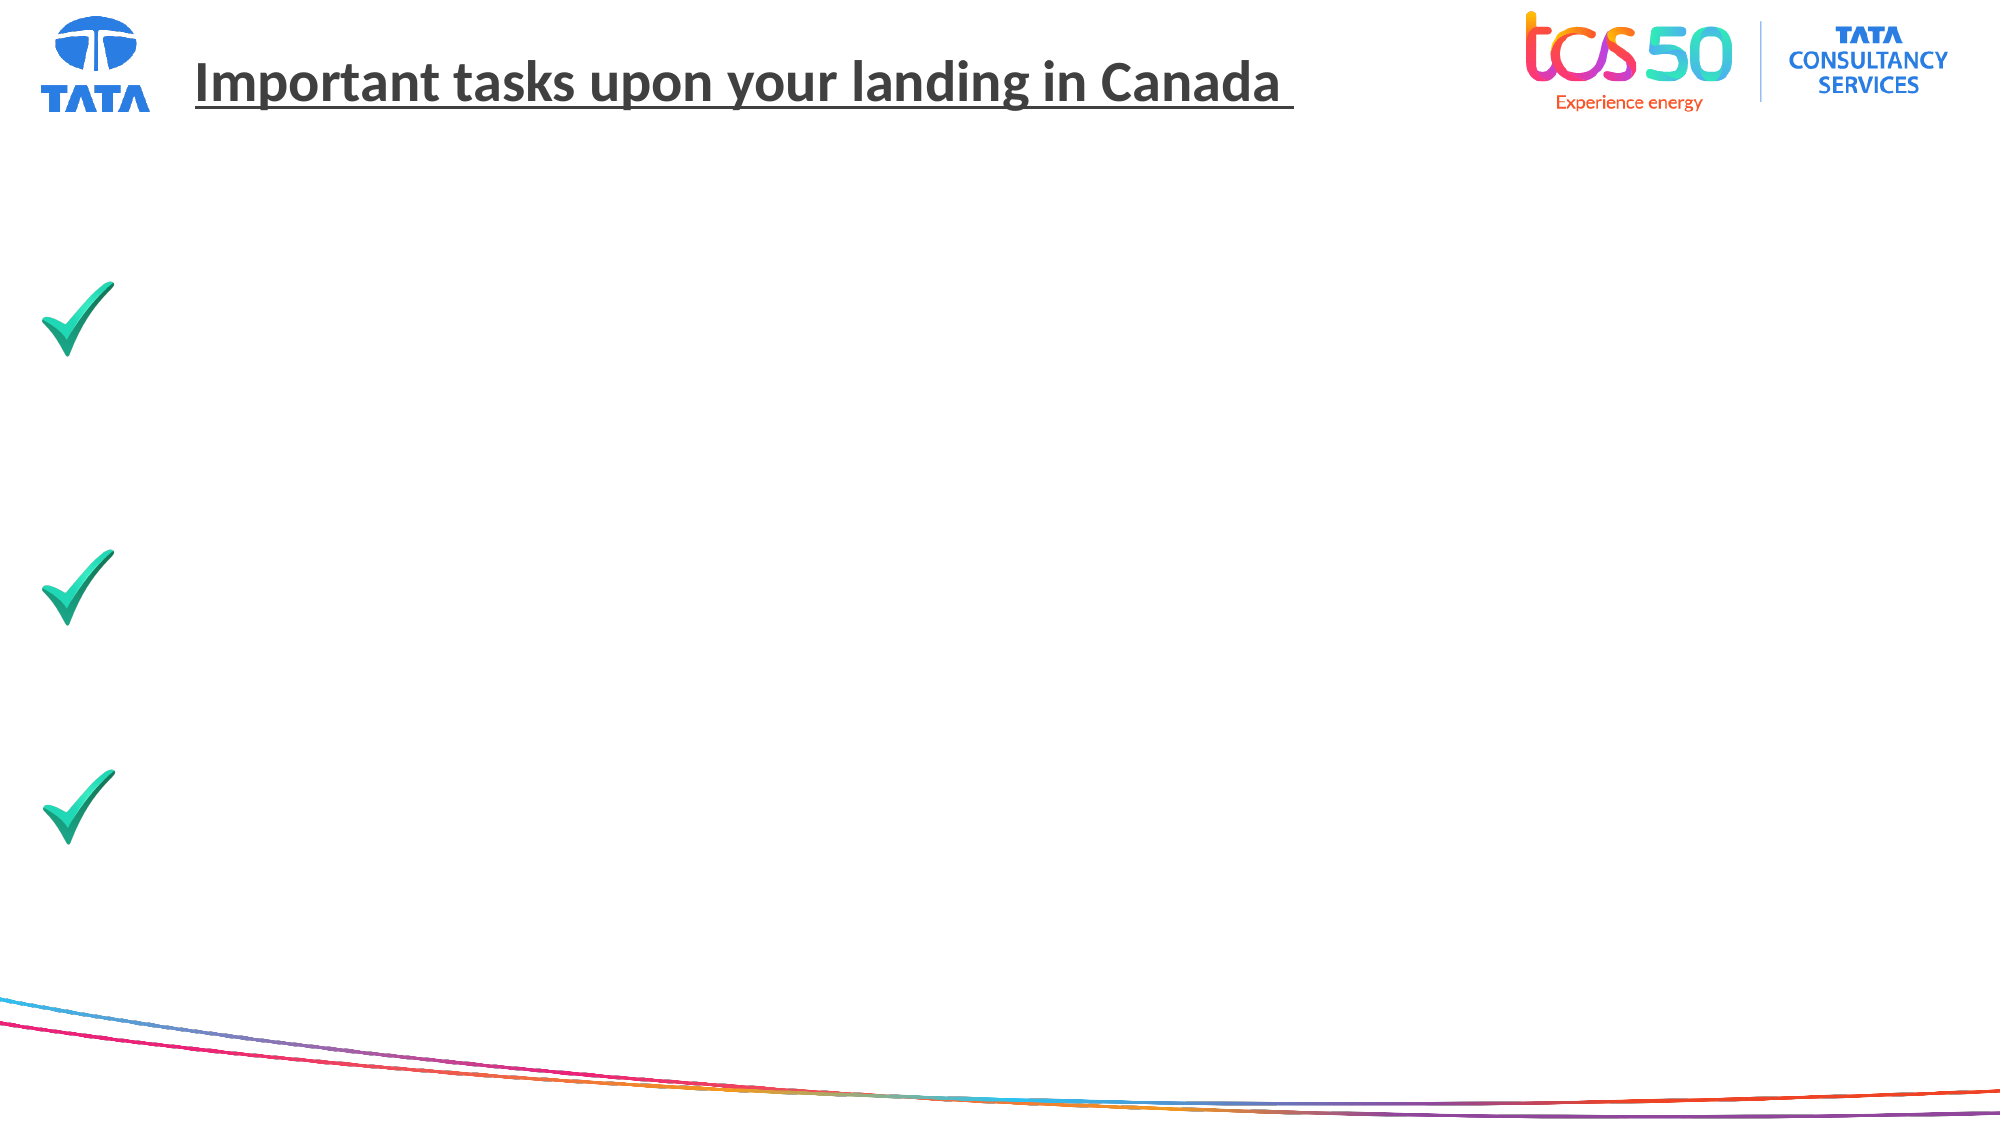

# Important tasks upon your landing in Canada
To obtain an employment verification letter, please raise a request. Ultimatix>Employee Services>Global ESS>Employee Perks >Bonafide Letter
They will provide you with a soft copy of the Reference letter. Important- For Provincial Health Card, you need to submit the proof of your residence address in Canada. Please submit a copy of your rental agreement.
(You will require an employment verification letter for Banking Purpose, obtain Provincial Health Insurance Coverage, Rental accommodation & visa extension etc..)
Please fill out the required Tax Forms . Please complete your TD1 under below link. (Ultimatix  Global ESS  Benefits and Taxes  Tax Manager). Please find the detailed Tax information on Knowmax.
You may also refer to these government websites
http://www.cra-arc.gc.ca/formspubs/frms/td1-eng.html. (Federal)
http://www.cra-arc.gc.ca/formspubs/frms/td1-eng.html(Provinical)
http://www.revenuquebec.ca/en/sepf/formulaires/tp/tp-1015_g/default.aspx(Quebec)
Visitor Records for Dependents –
 If your dependents are not issued Visitor records at the port of entry, Immigration officer will stamp your Spouse/child passport only for 6 Months Validity (Stamp or Handwritten date). Please approach globalmobilitycanadavisa@tcs.com after you report to work. Team will facilitate the extension process and you can get the Visitor records for your spouse/child which will be valid until your WP expiry. It’s a mandatory document for applying PHIP (Government Insurance Coverage). Please review TIPs before and After Travel documents in Knowmax for more details. Ultimatix - Learning & Collaboration - Knowmax - My HR - North Americas - Canada - Mobility – Orientation